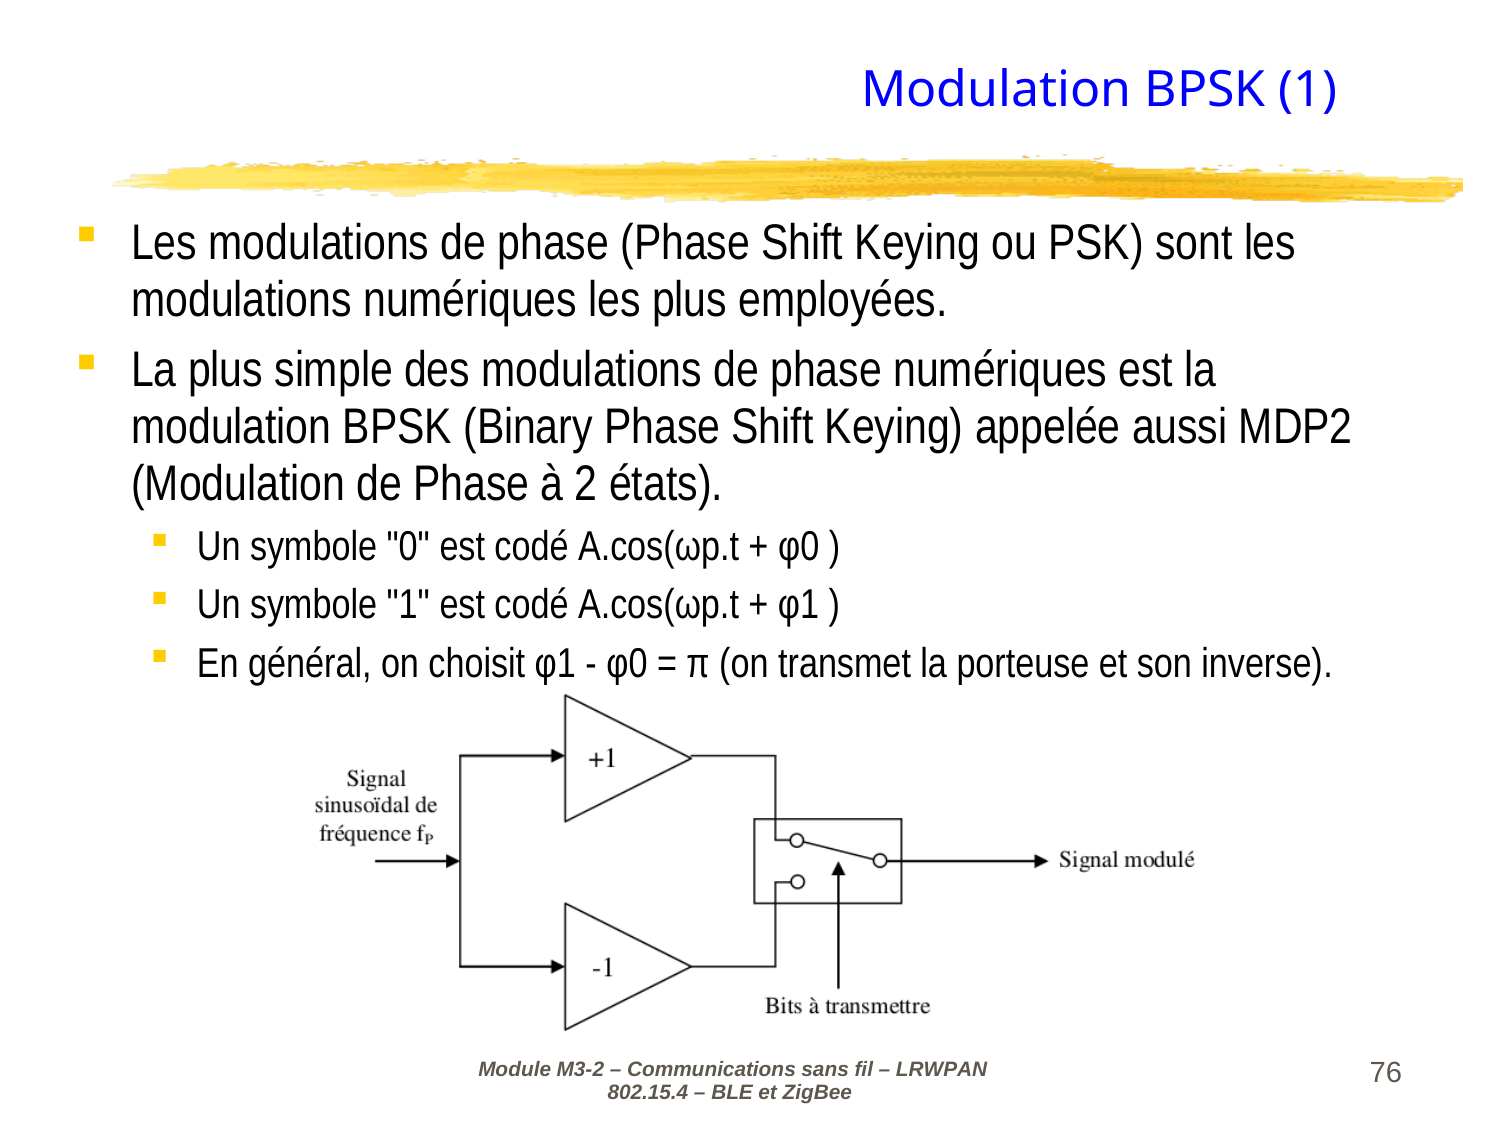

# Modulation BPSK (1)
Les modulations de phase (Phase Shift Keying ou PSK) sont les modulations numériques les plus employées.
La plus simple des modulations de phase numériques est la modulation BPSK (Binary Phase Shift Keying) appelée aussi MDP2 (Modulation de Phase à 2 états).
Un symbole "0" est codé A.cos(ωp.t + φ0 )
Un symbole "1" est codé A.cos(ωp.t + φ1 )
En général, on choisit φ1 - φ0 = π (on transmet la porteuse et son inverse).
76